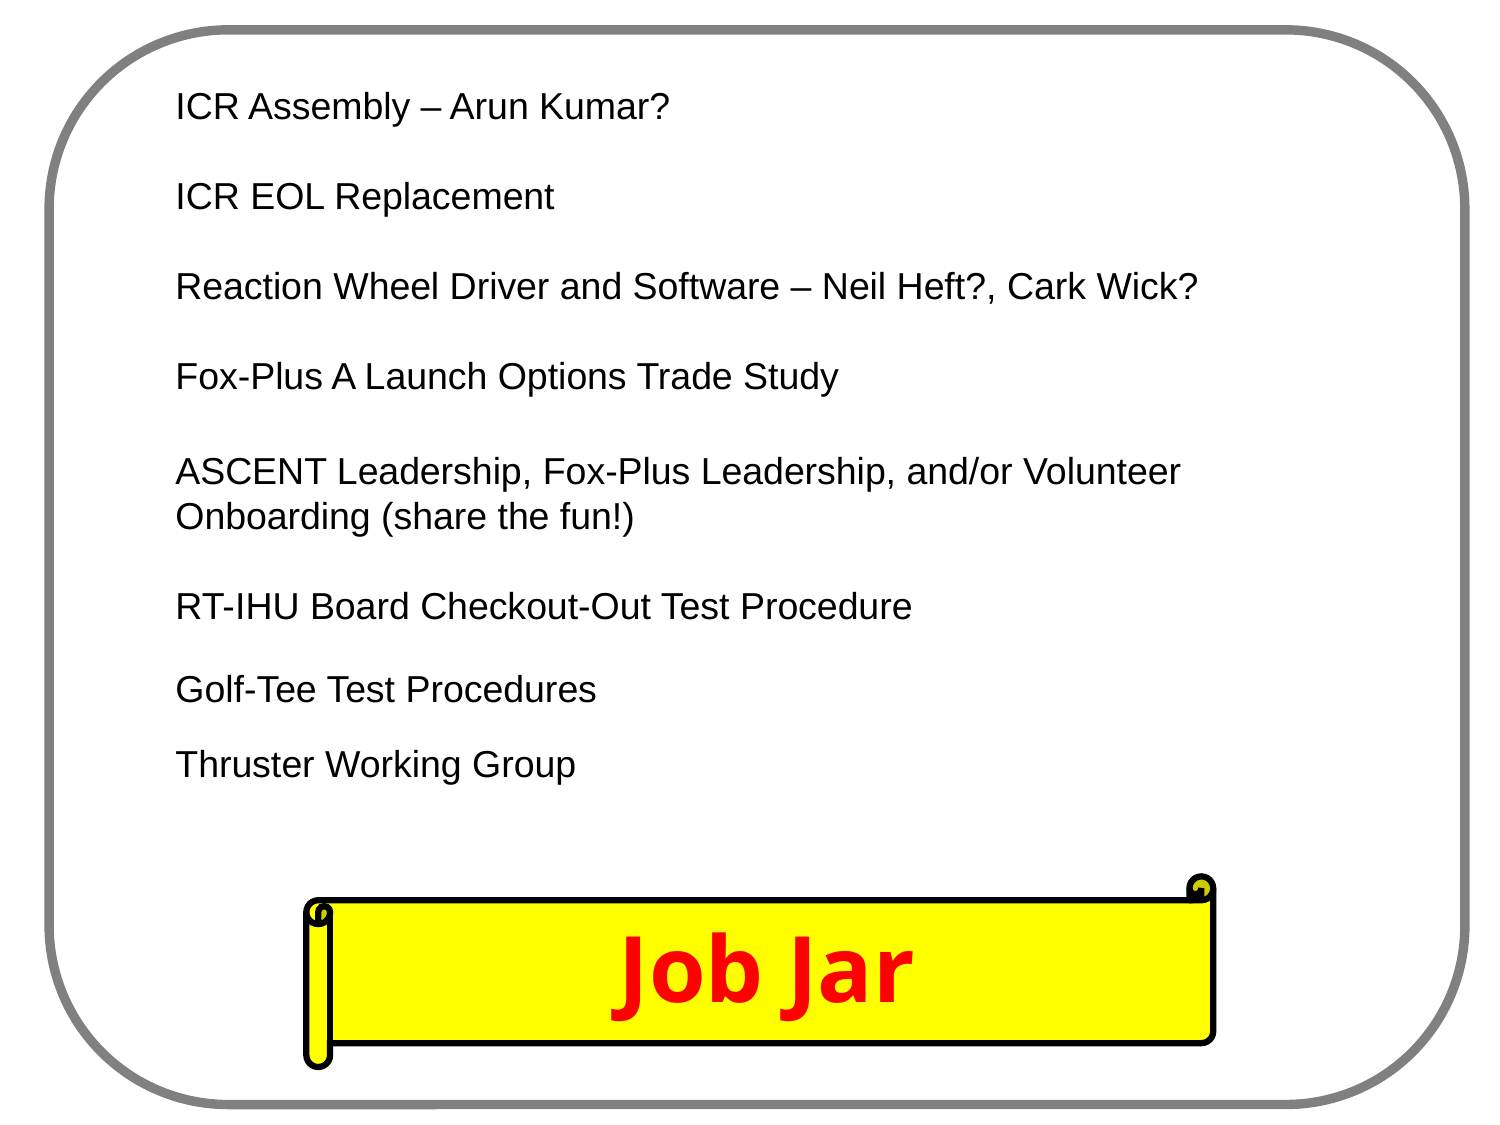

ICR Assembly – Arun Kumar?
ICR EOL Replacement
Reaction Wheel Driver and Software – Neil Heft?, Cark Wick?
Fox-Plus A Launch Options Trade Study
ASCENT Leadership, Fox-Plus Leadership, and/or Volunteer Onboarding (share the fun!)
RT-IHU Board Checkout-Out Test Procedure
Golf-Tee Test Procedures
Thruster Working Group
Job Jar